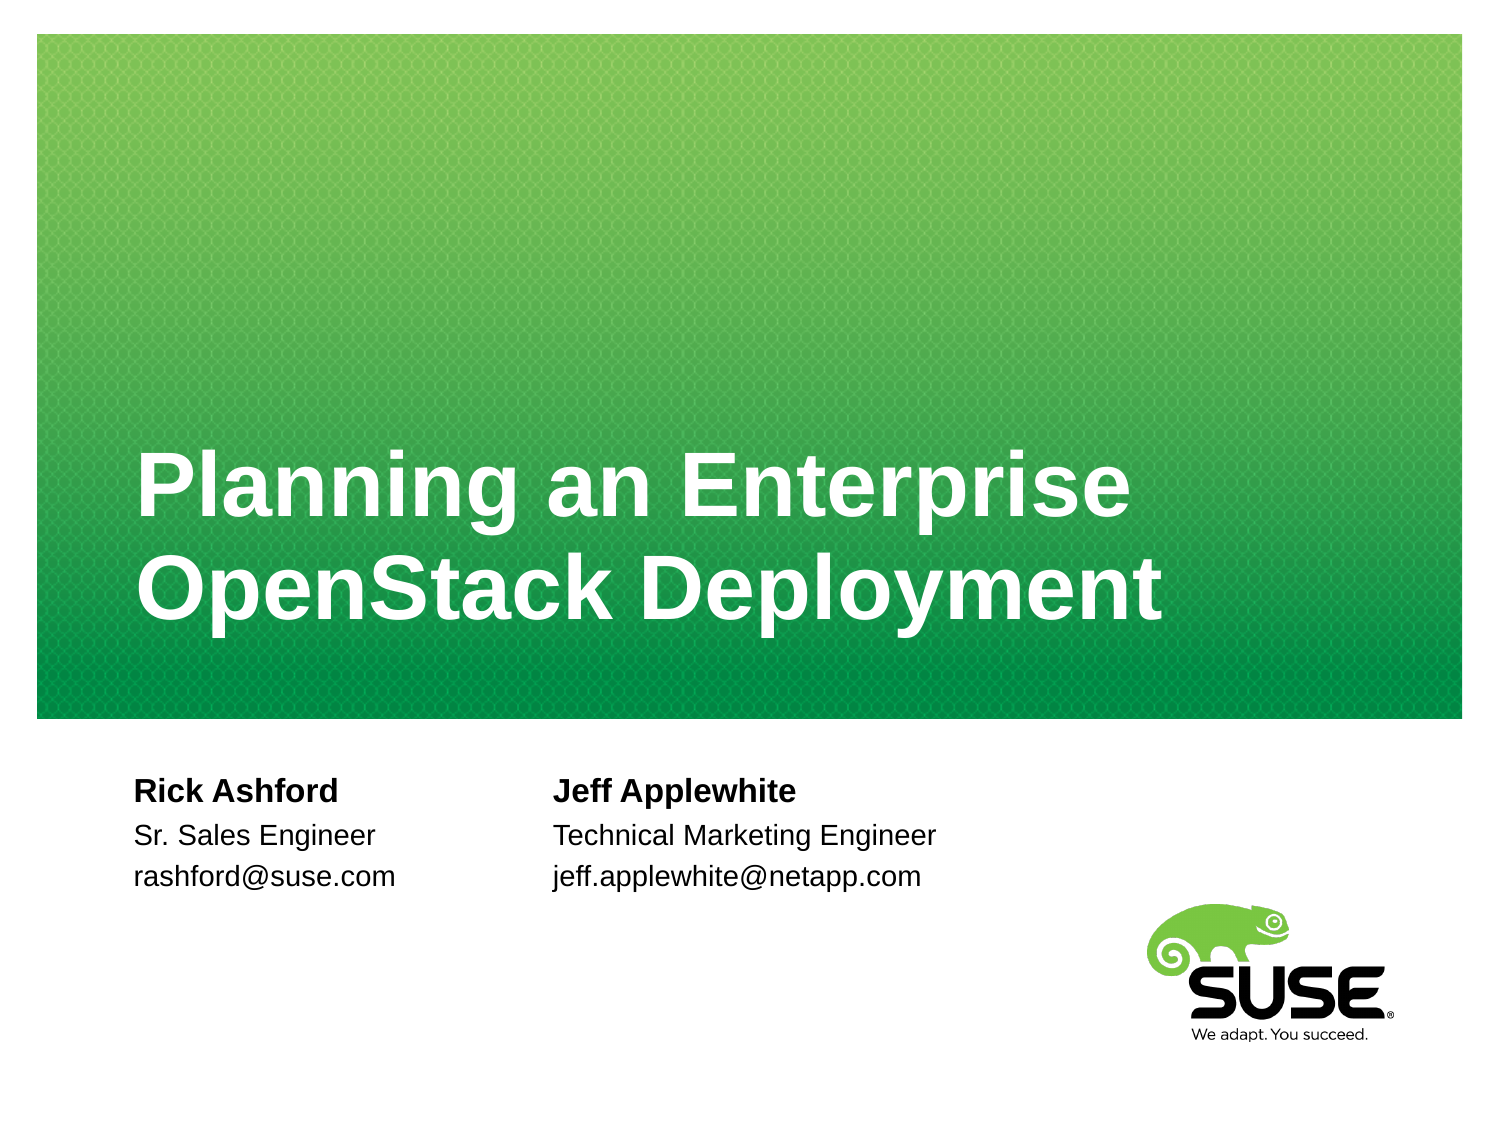

# Planning an Enterprise OpenStack Deployment
Rick Ashford
Sr. Sales Engineer
rashford@suse.com
Jeff Applewhite
Technical Marketing Engineer
jeff.applewhite@netapp.com